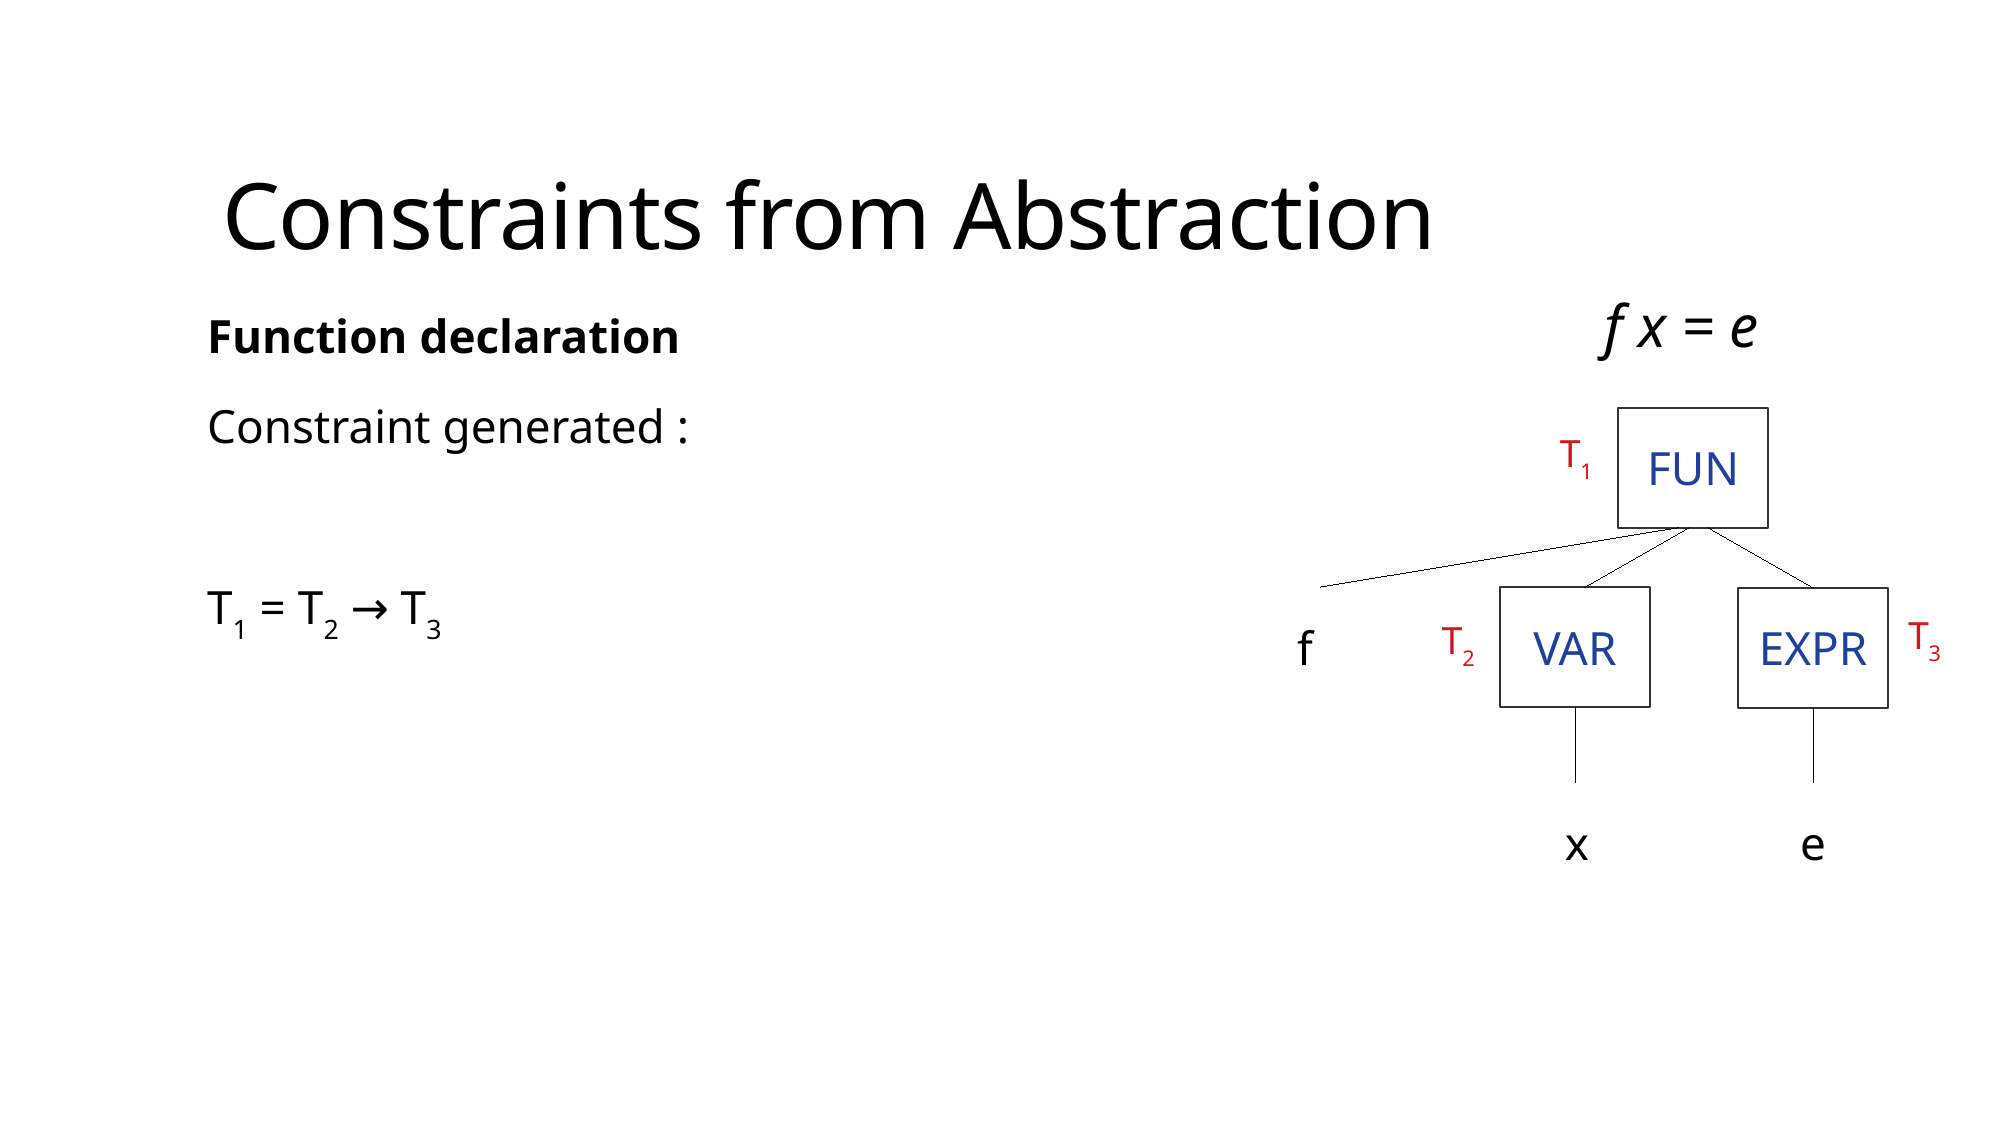

# Constraints from Abstraction
f x = e
Function declaration
Constraint generated :
T1 = T2 → T3
FUN
T1
f
VAR
EXPR
T3
T2
x
e